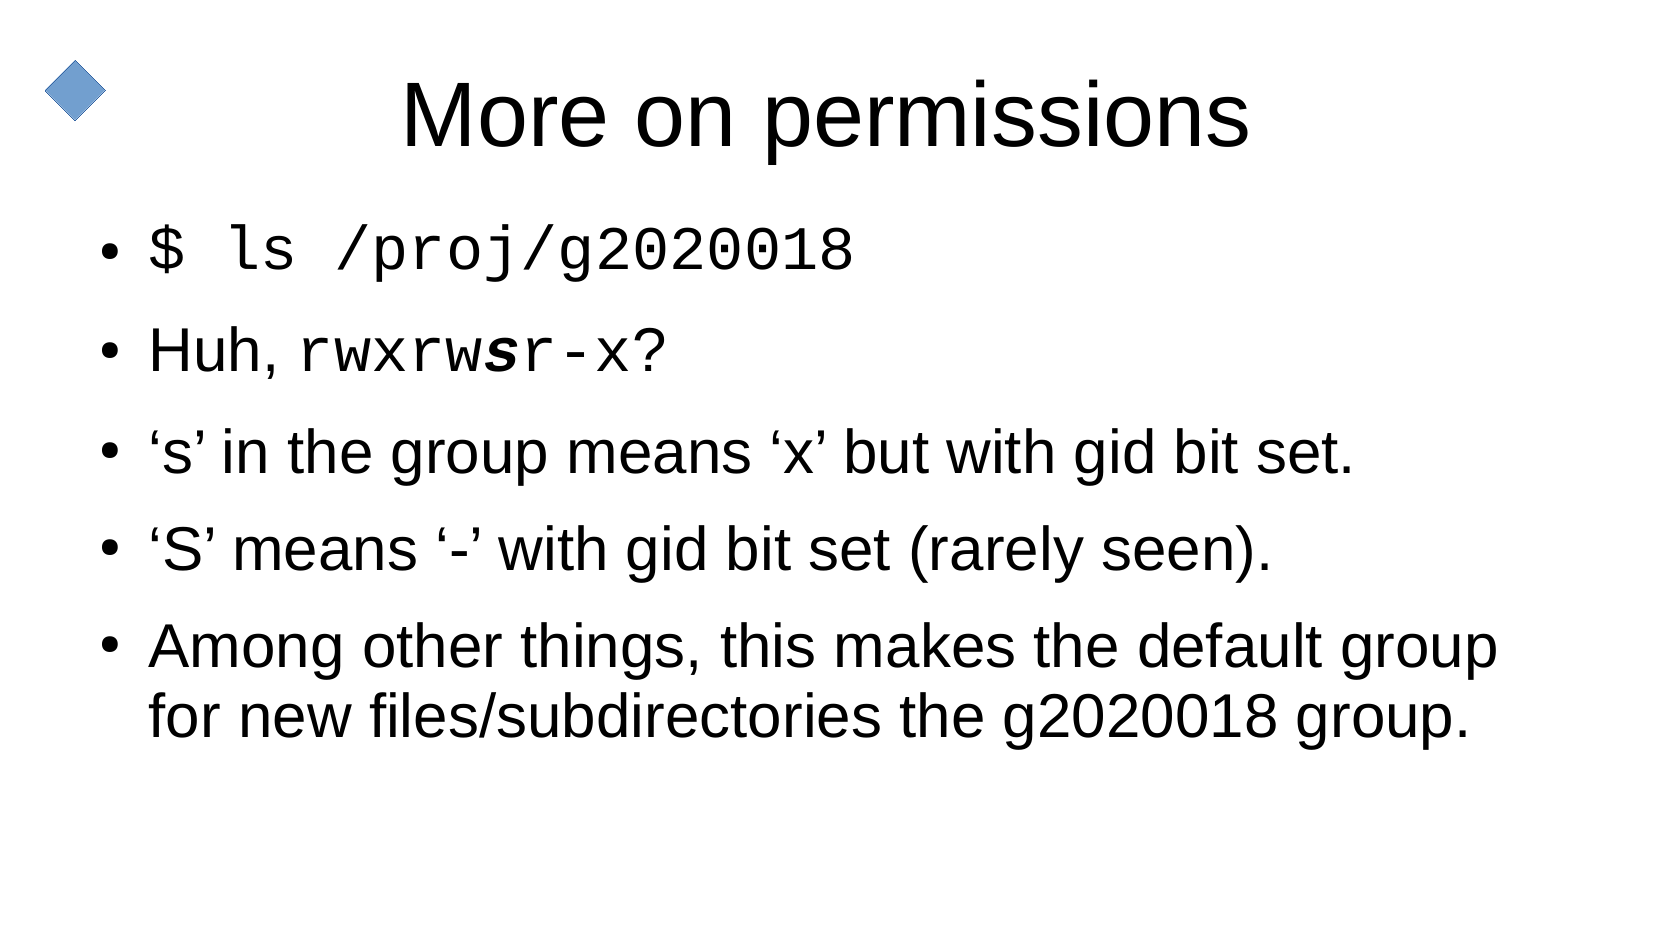

# More on permissions
$ ls /proj/g2020018
Huh, rwxrwsr-x?
‘s’ in the group means ‘x’ but with gid bit set.
‘S’ means ‘-’ with gid bit set (rarely seen).
Among other things, this makes the default group for new files/subdirectories the g2020018 group.